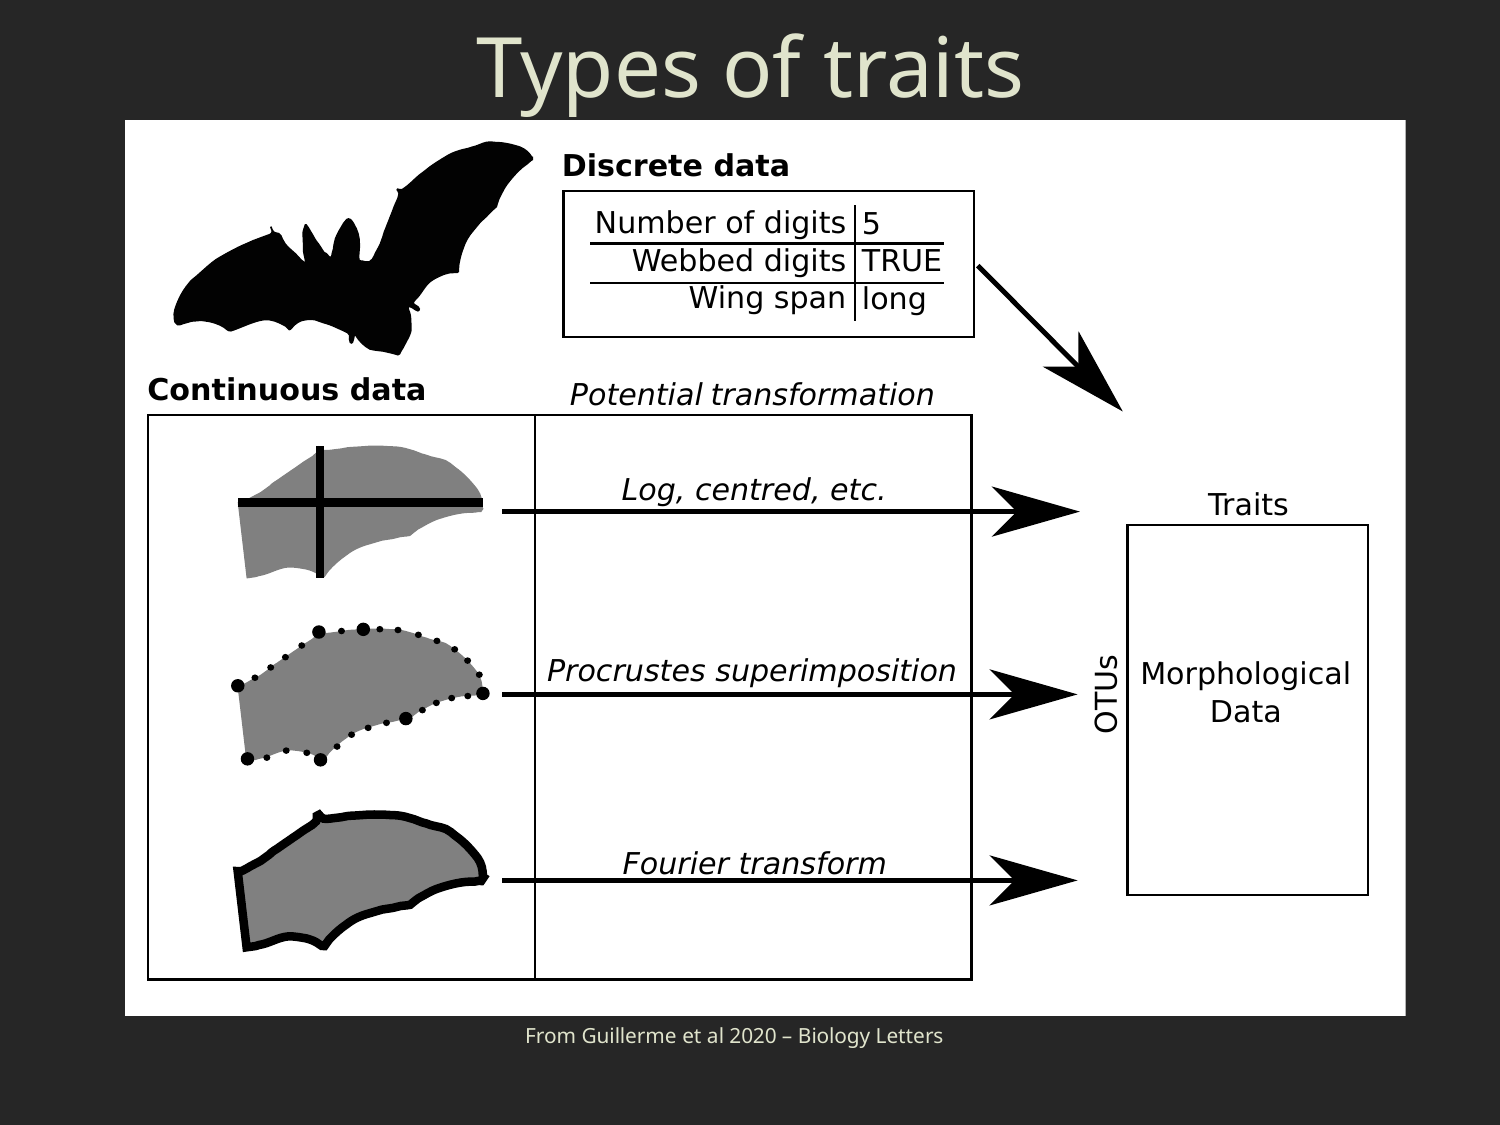

Types of traits
From Guillerme et al 2020 – Biology Letters